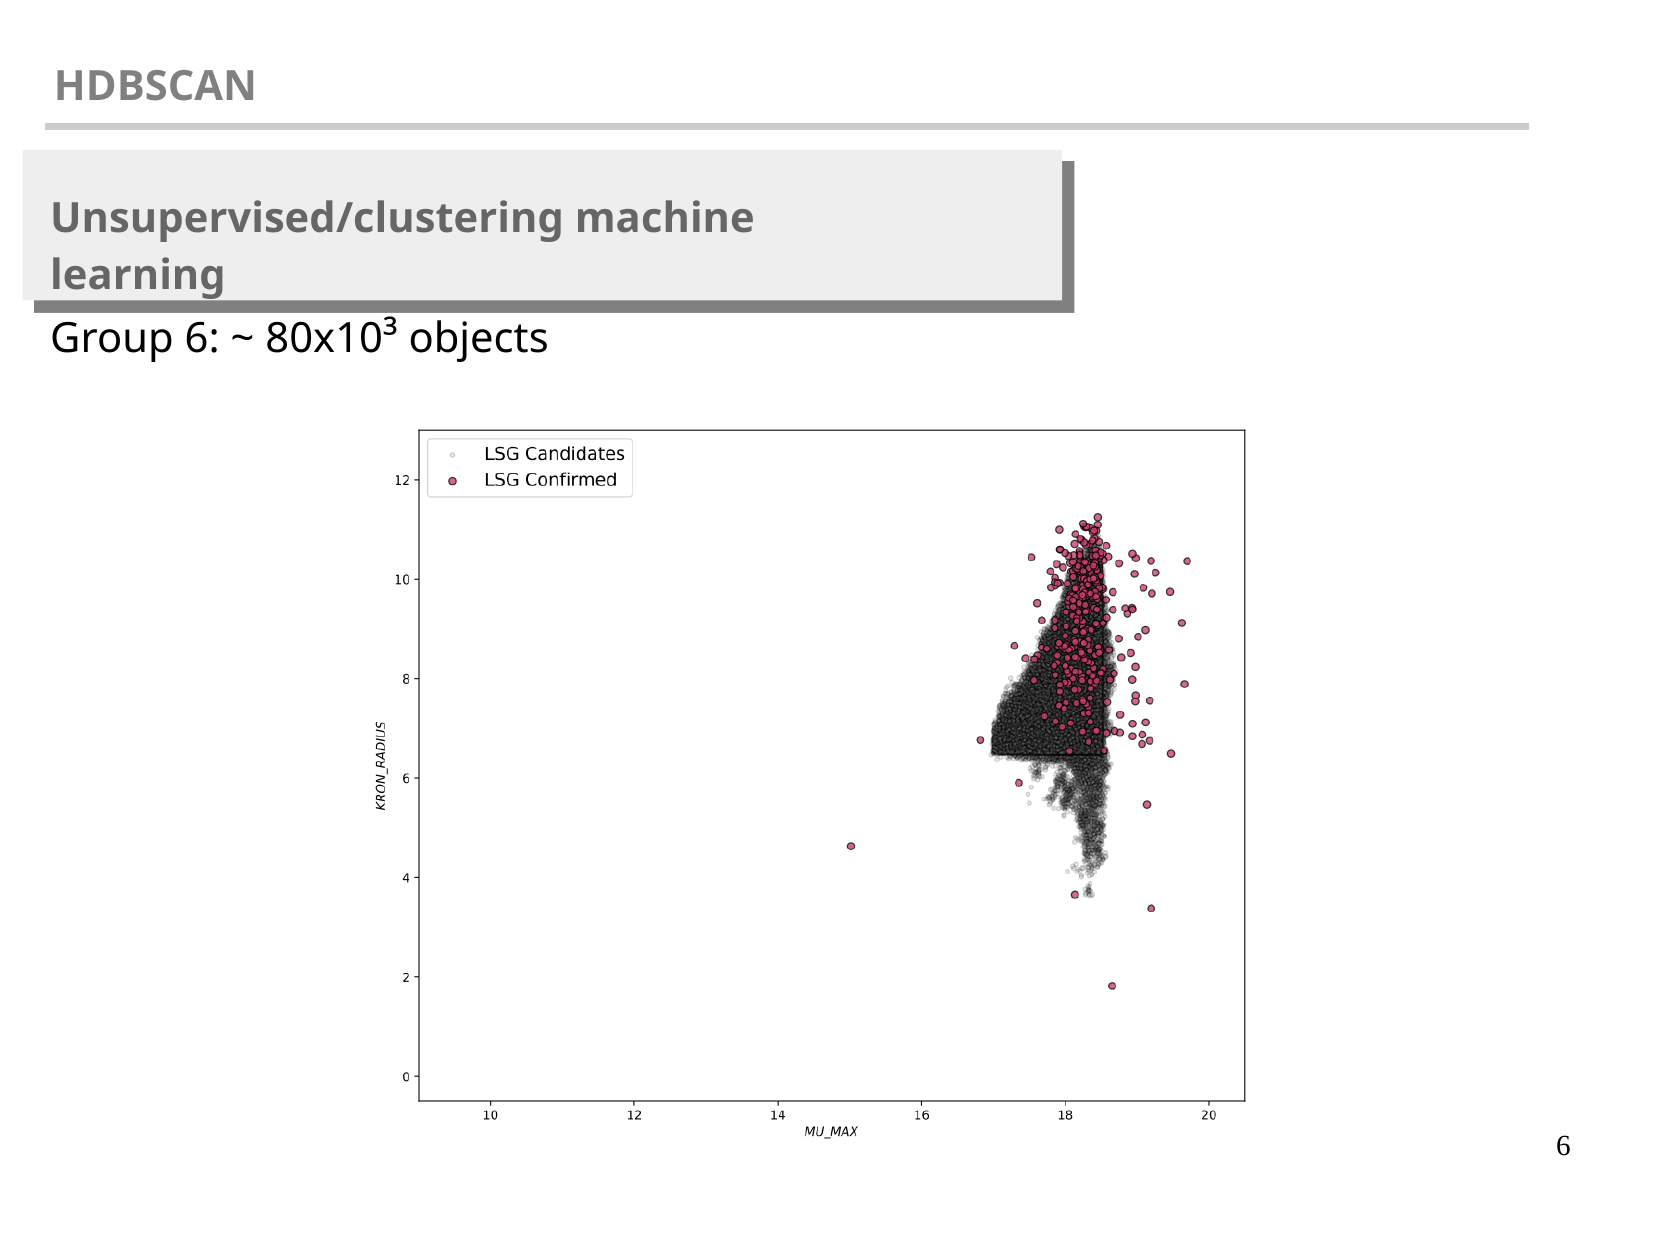

HDBSCAN
Unsupervised/clustering machine learning
Group 6: ~ 80x10³ objects
6